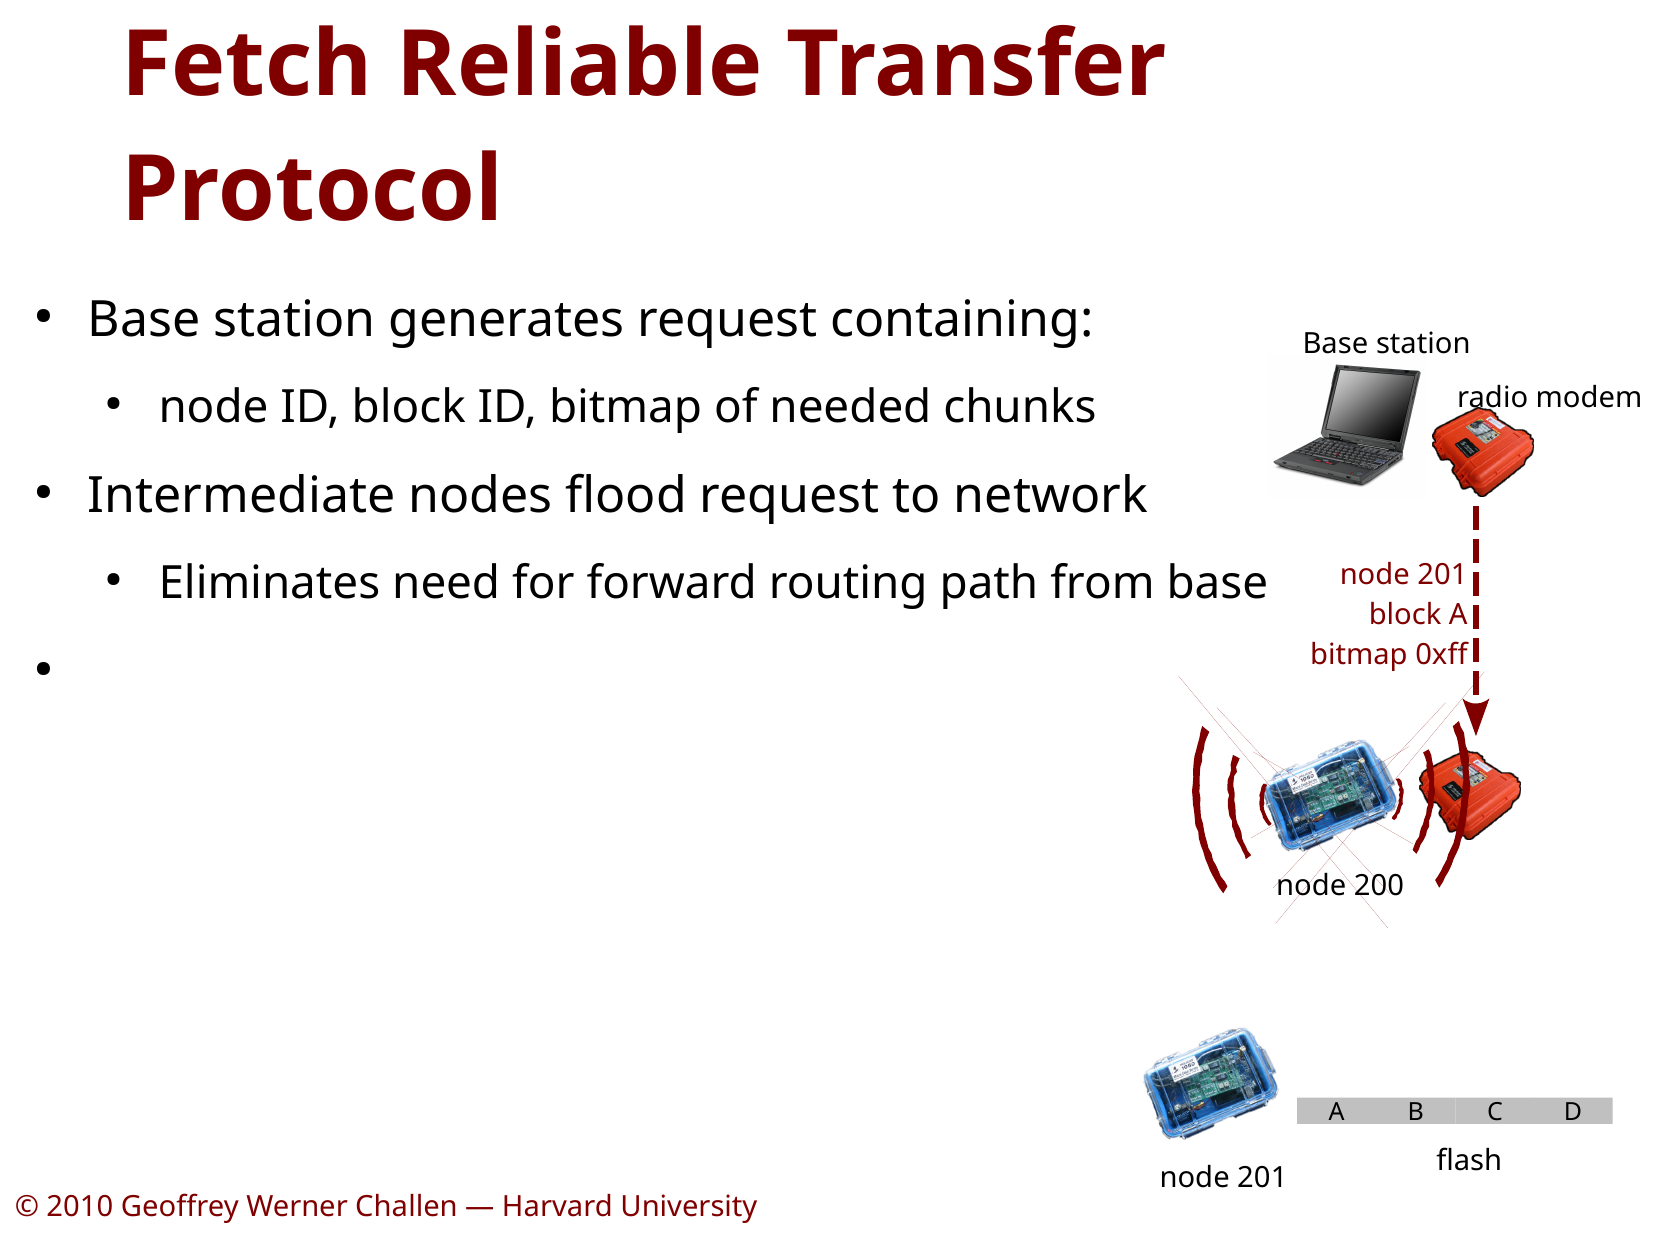

# Fetch Reliable Transfer Protocol
Base station generates request containing:
node ID, block ID, bitmap of needed chunks
Intermediate nodes flood request to network
Eliminates need for forward routing path from base
Base station
radio modem
node 201
block A
bitmap 0xff
node 200
A
B
C
D
flash
node 201